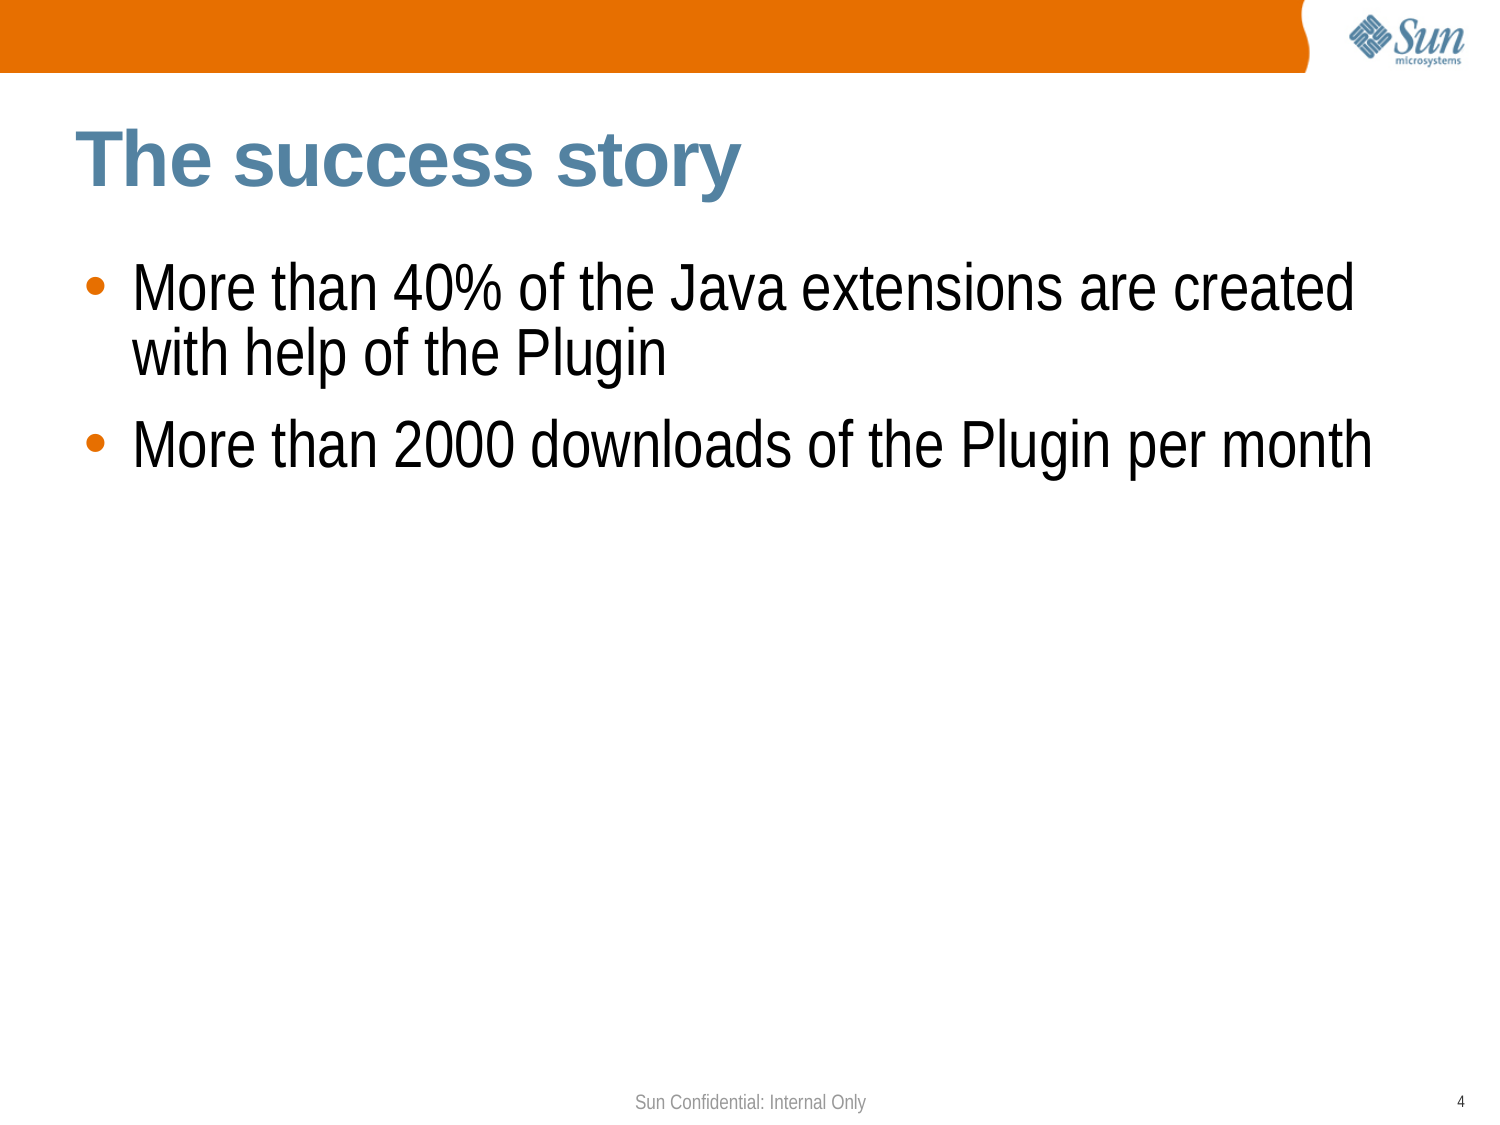

# The success story
More than 40% of the Java extensions are created with help of the Plugin
More than 2000 downloads of the Plugin per month